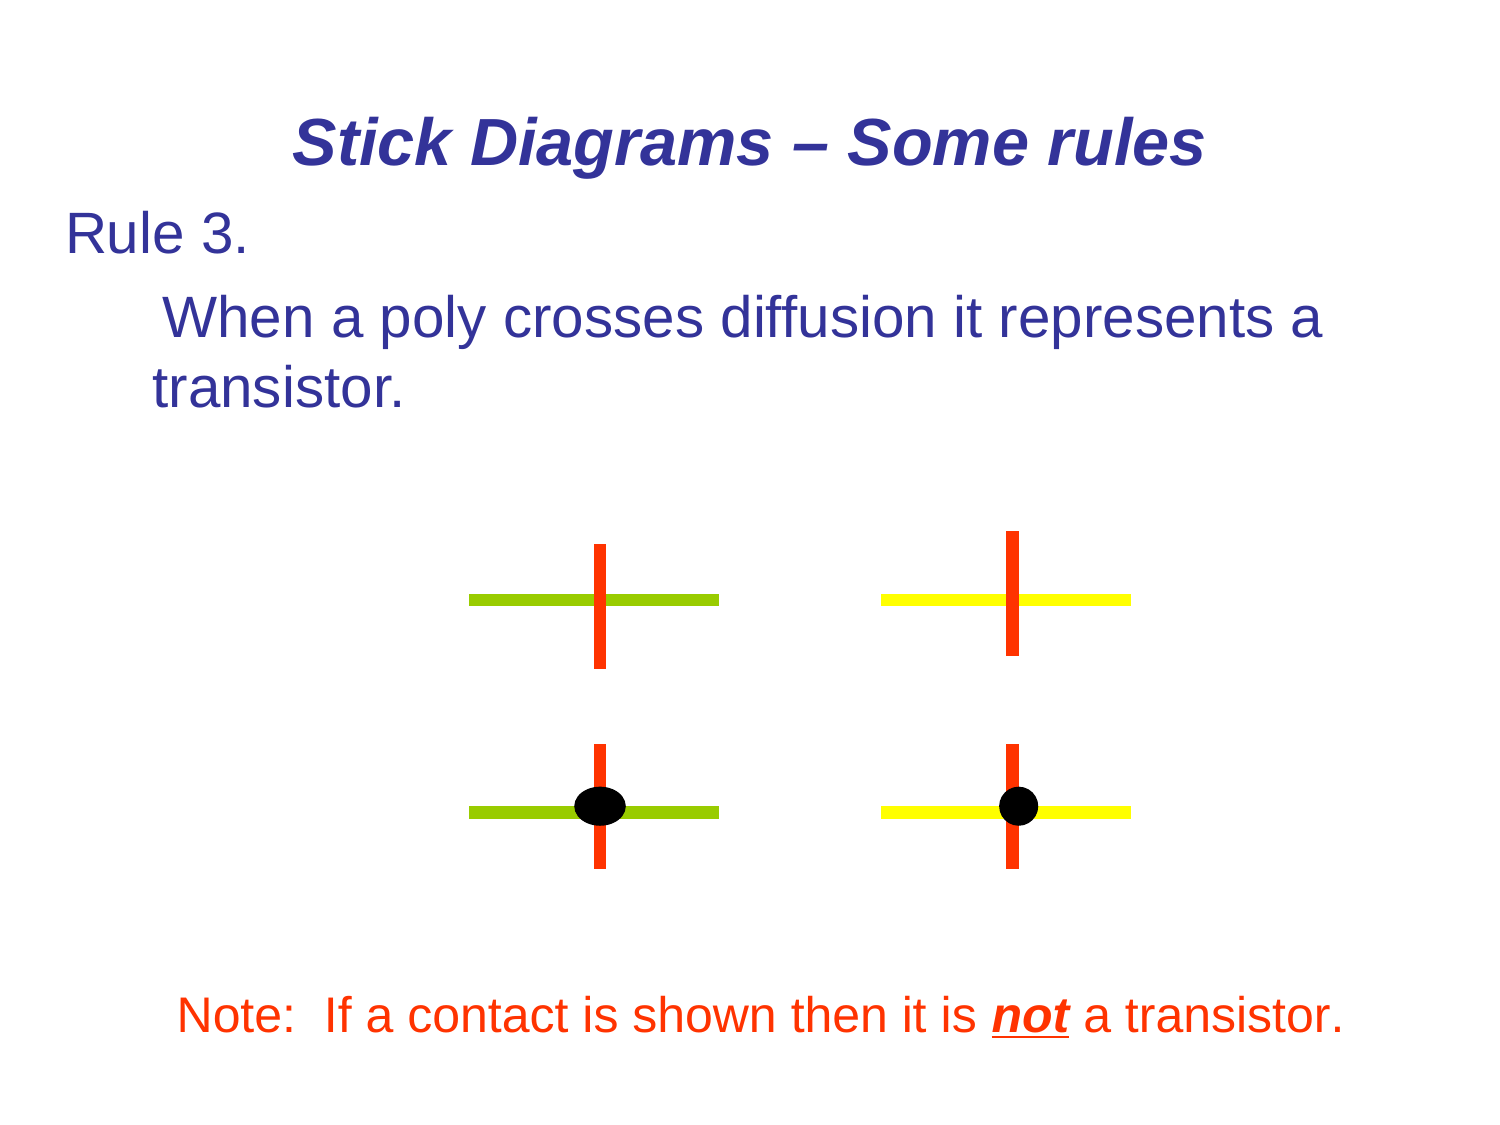

# Stick Diagrams – Some rules
Rule 3.
 When a poly crosses diffusion it represents a transistor.
Note: If a contact is shown then it is not a transistor.